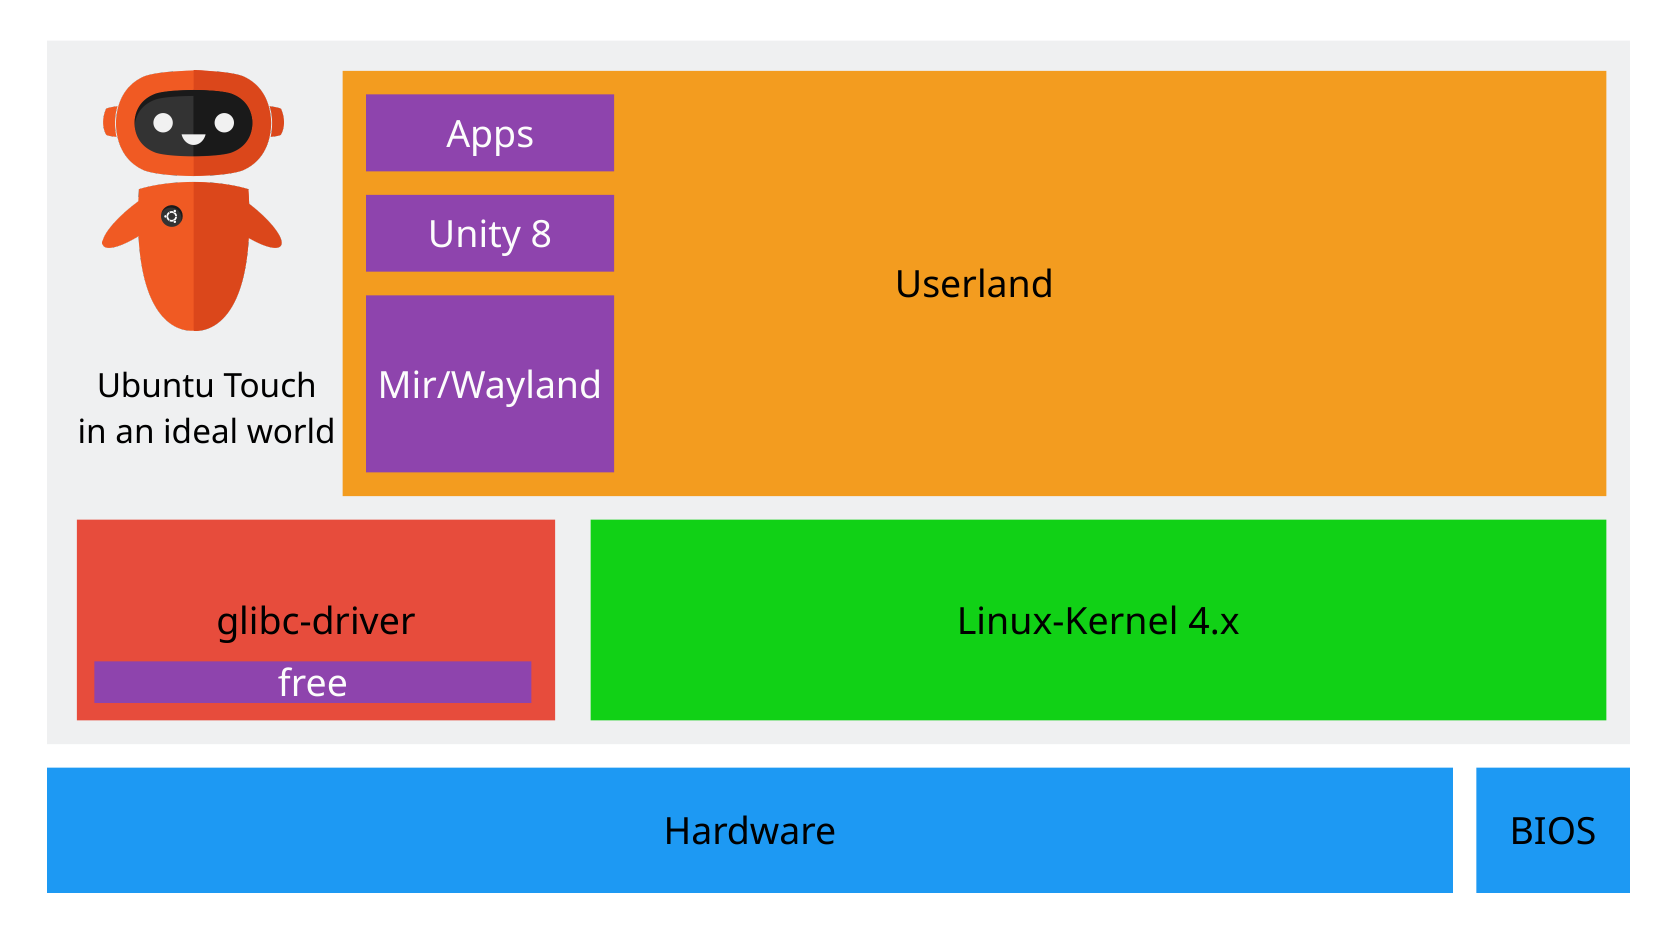

Userland
Apps
Unity 8
Mir/Wayland
Ubuntu Touch
in an ideal world
glibc-driver
Linux-Kernel 4.x
free
Hardware
BIOS